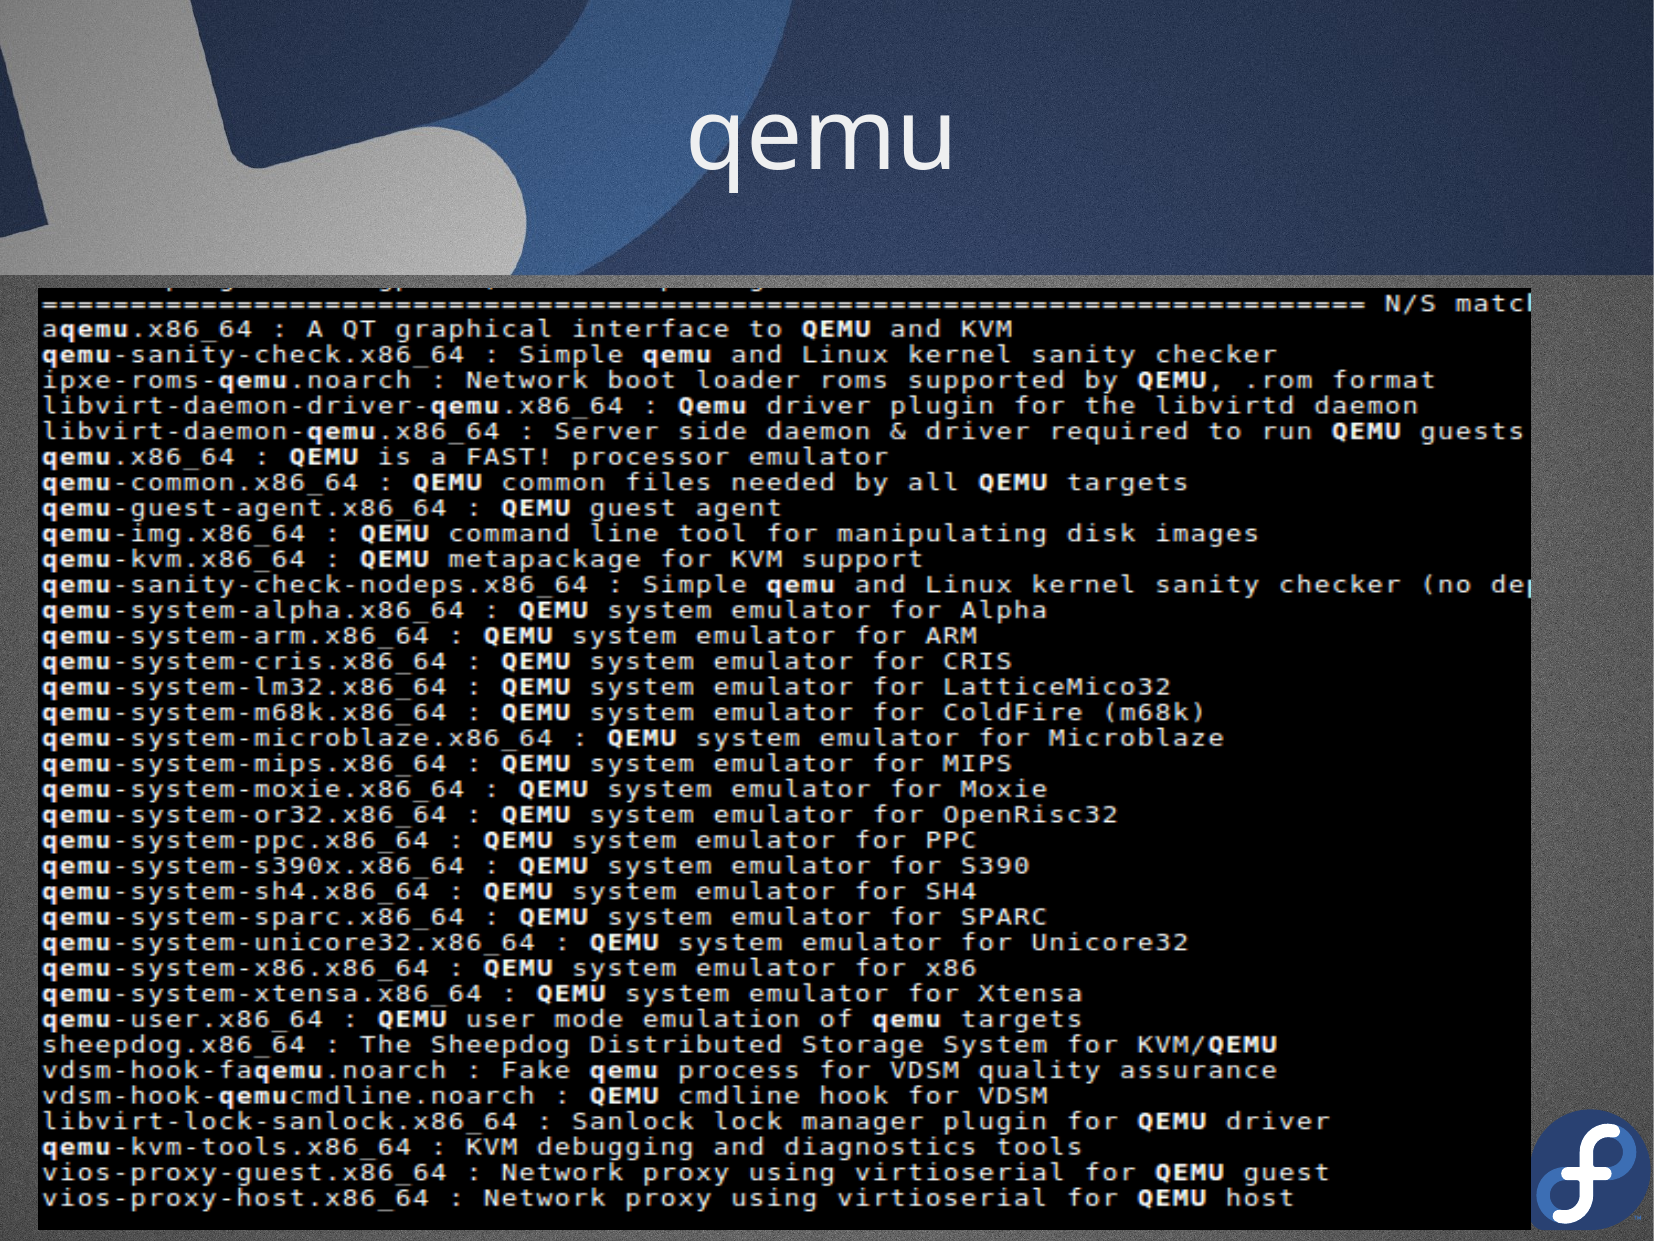

qemu
Varios ejemplos de esos coamdnos
Varios ejemplos de esos coamdnos